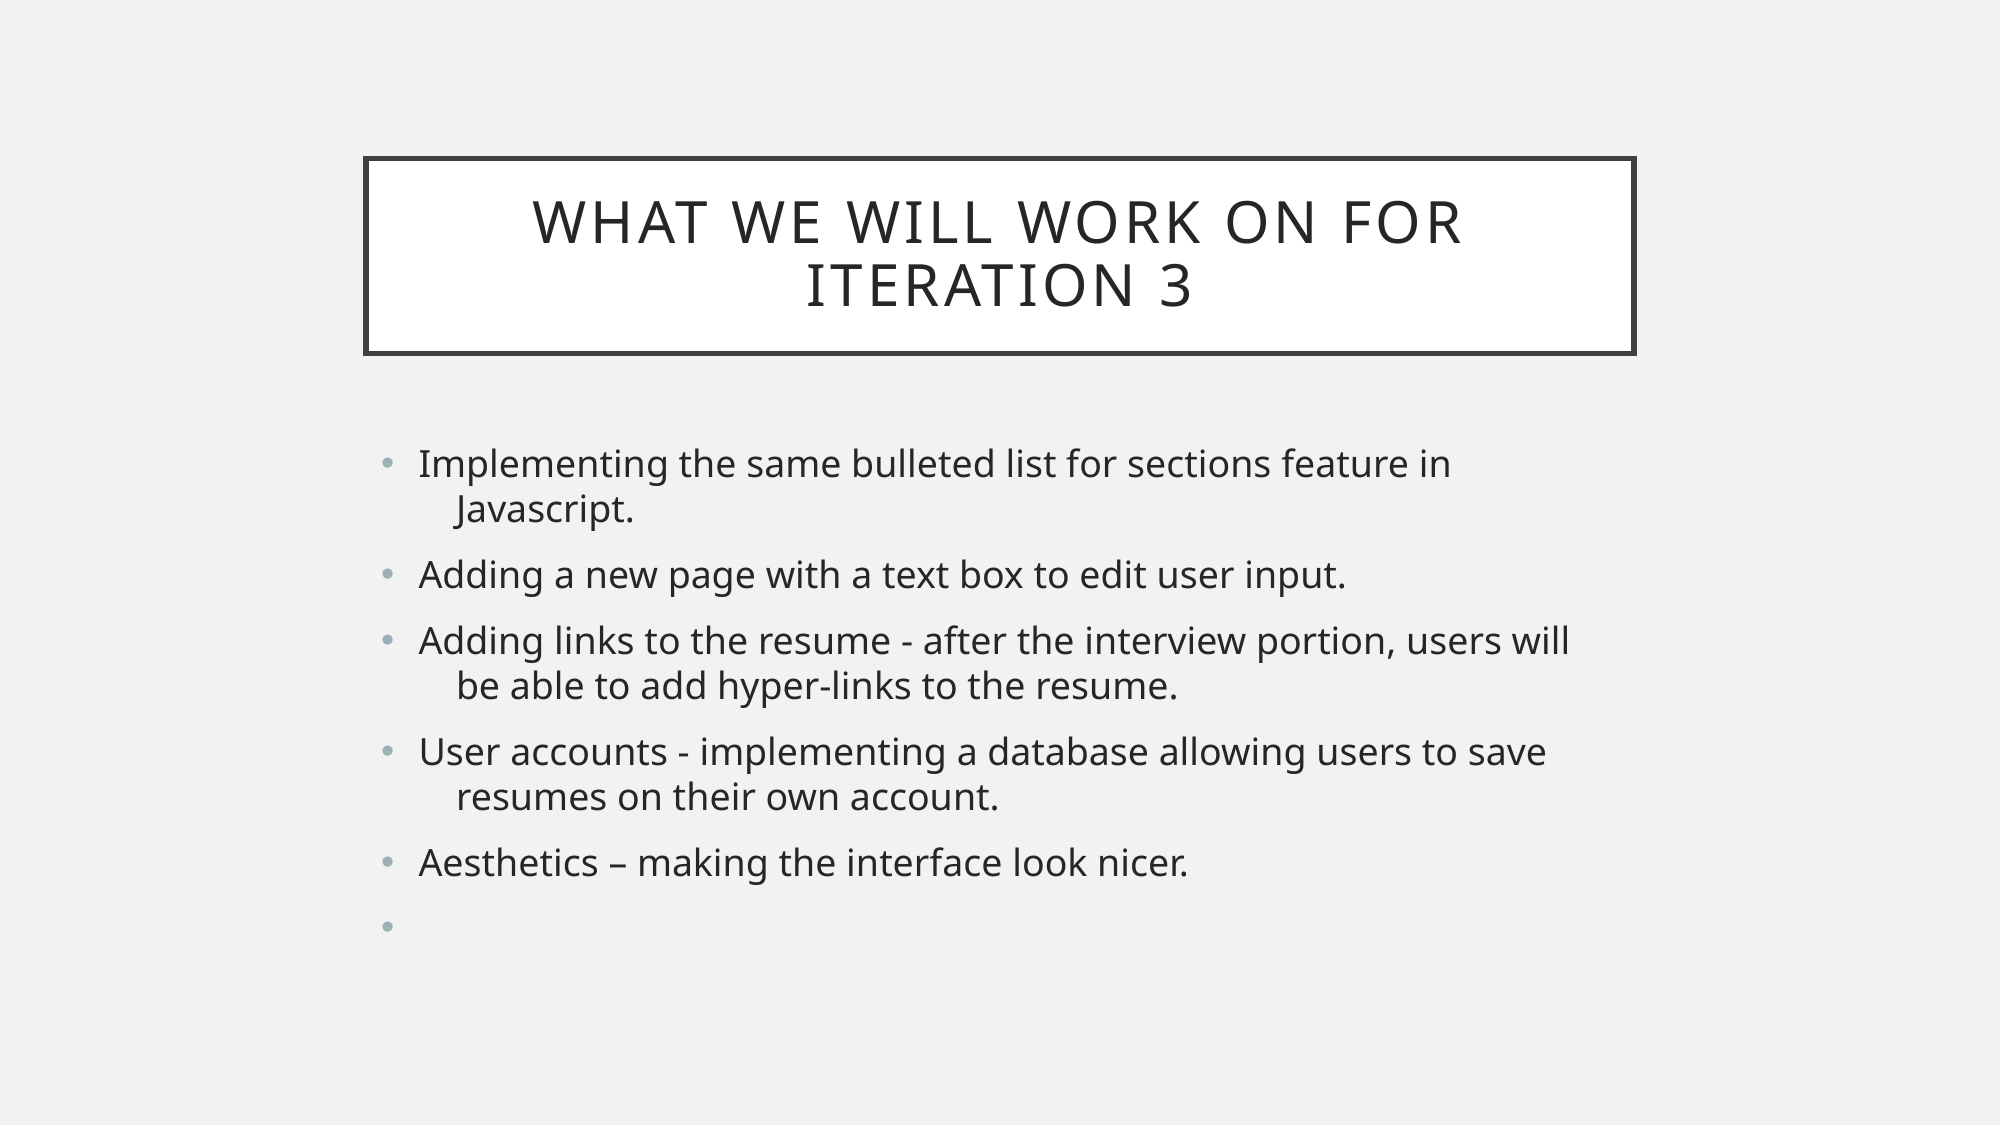

# What we will work on for Iteration 3
Implementing the same bulleted list for sections feature in Javascript.
Adding a new page with a text box to edit user input.
Adding links to the resume - after the interview portion, users will be able to add hyper-links to the resume.
User accounts - implementing a database allowing users to save resumes on their own account.
Aesthetics – making the interface look nicer.